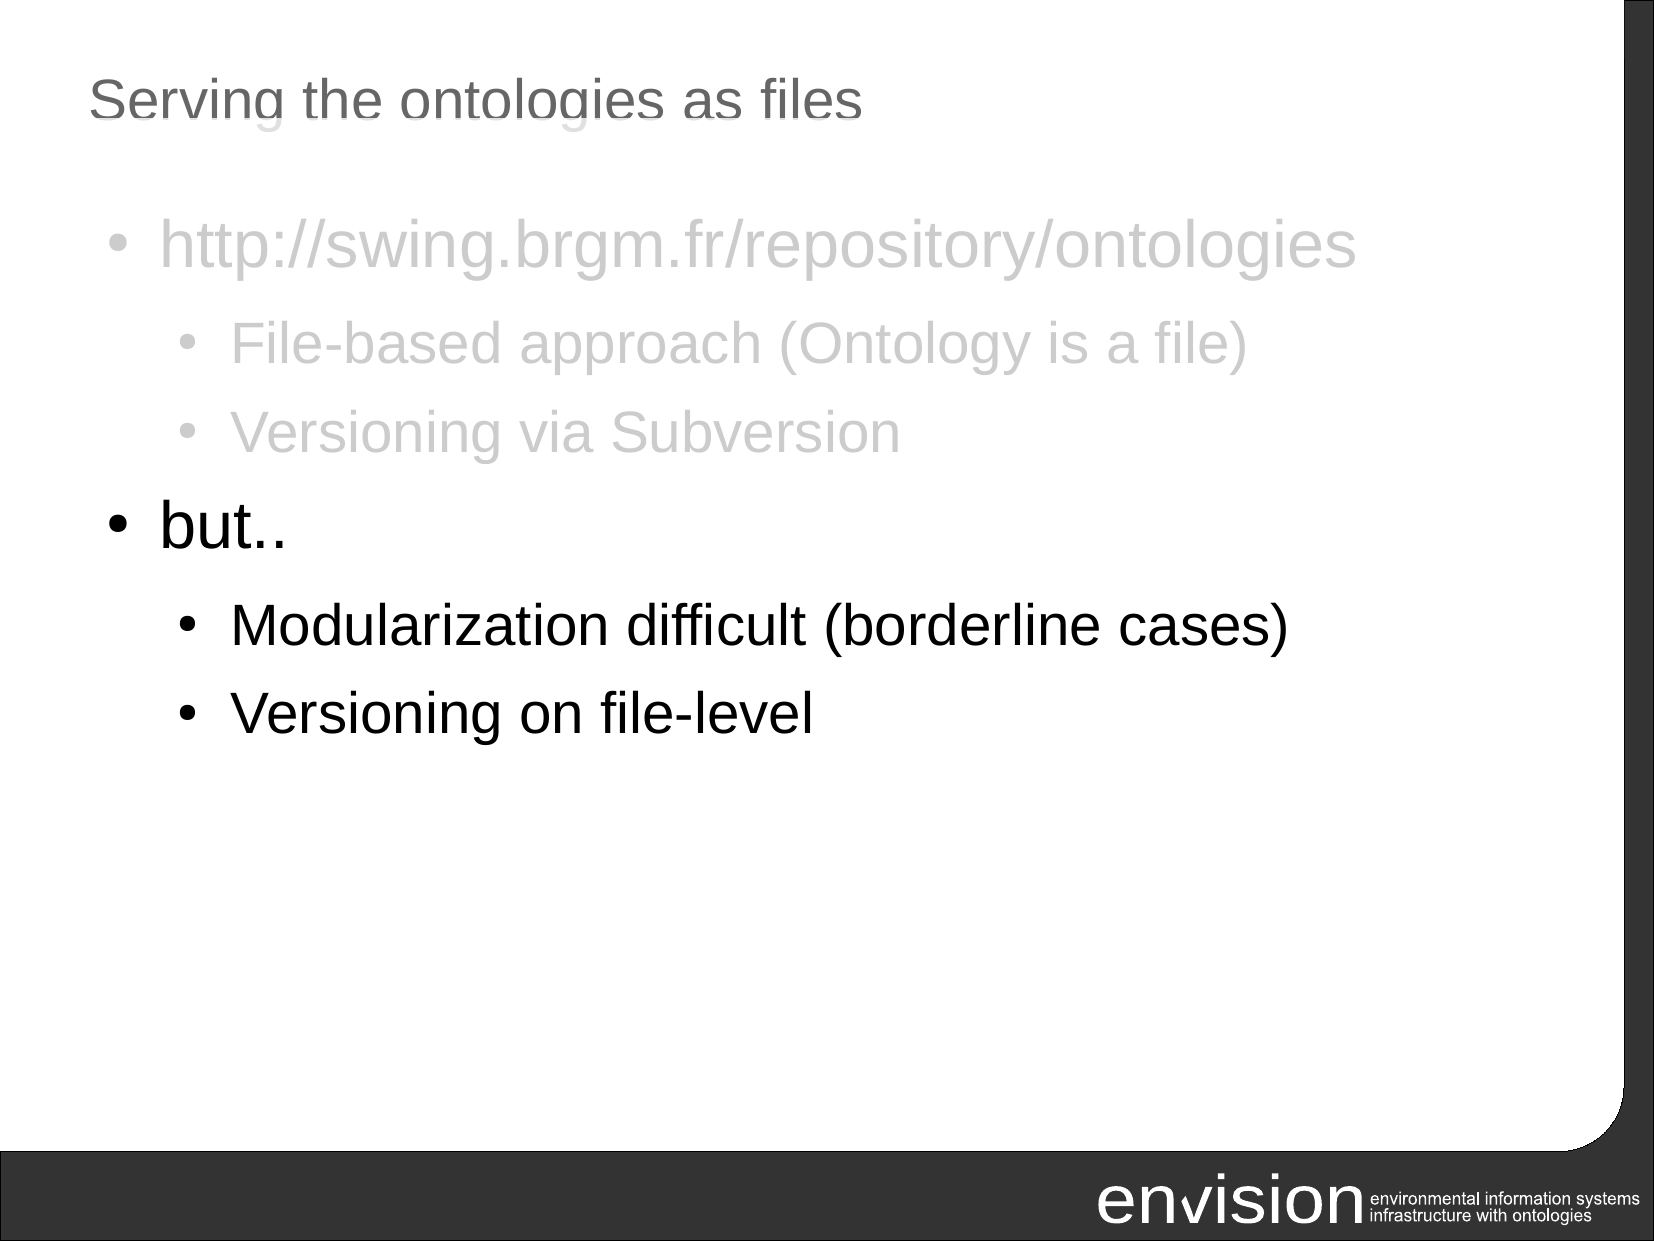

# Serving the ontologies as files
http://swing.brgm.fr/repository/ontologies
File-based approach (Ontology is a file)
Versioning via Subversion
but..
Modularization difficult (borderline cases)
Versioning on file-level